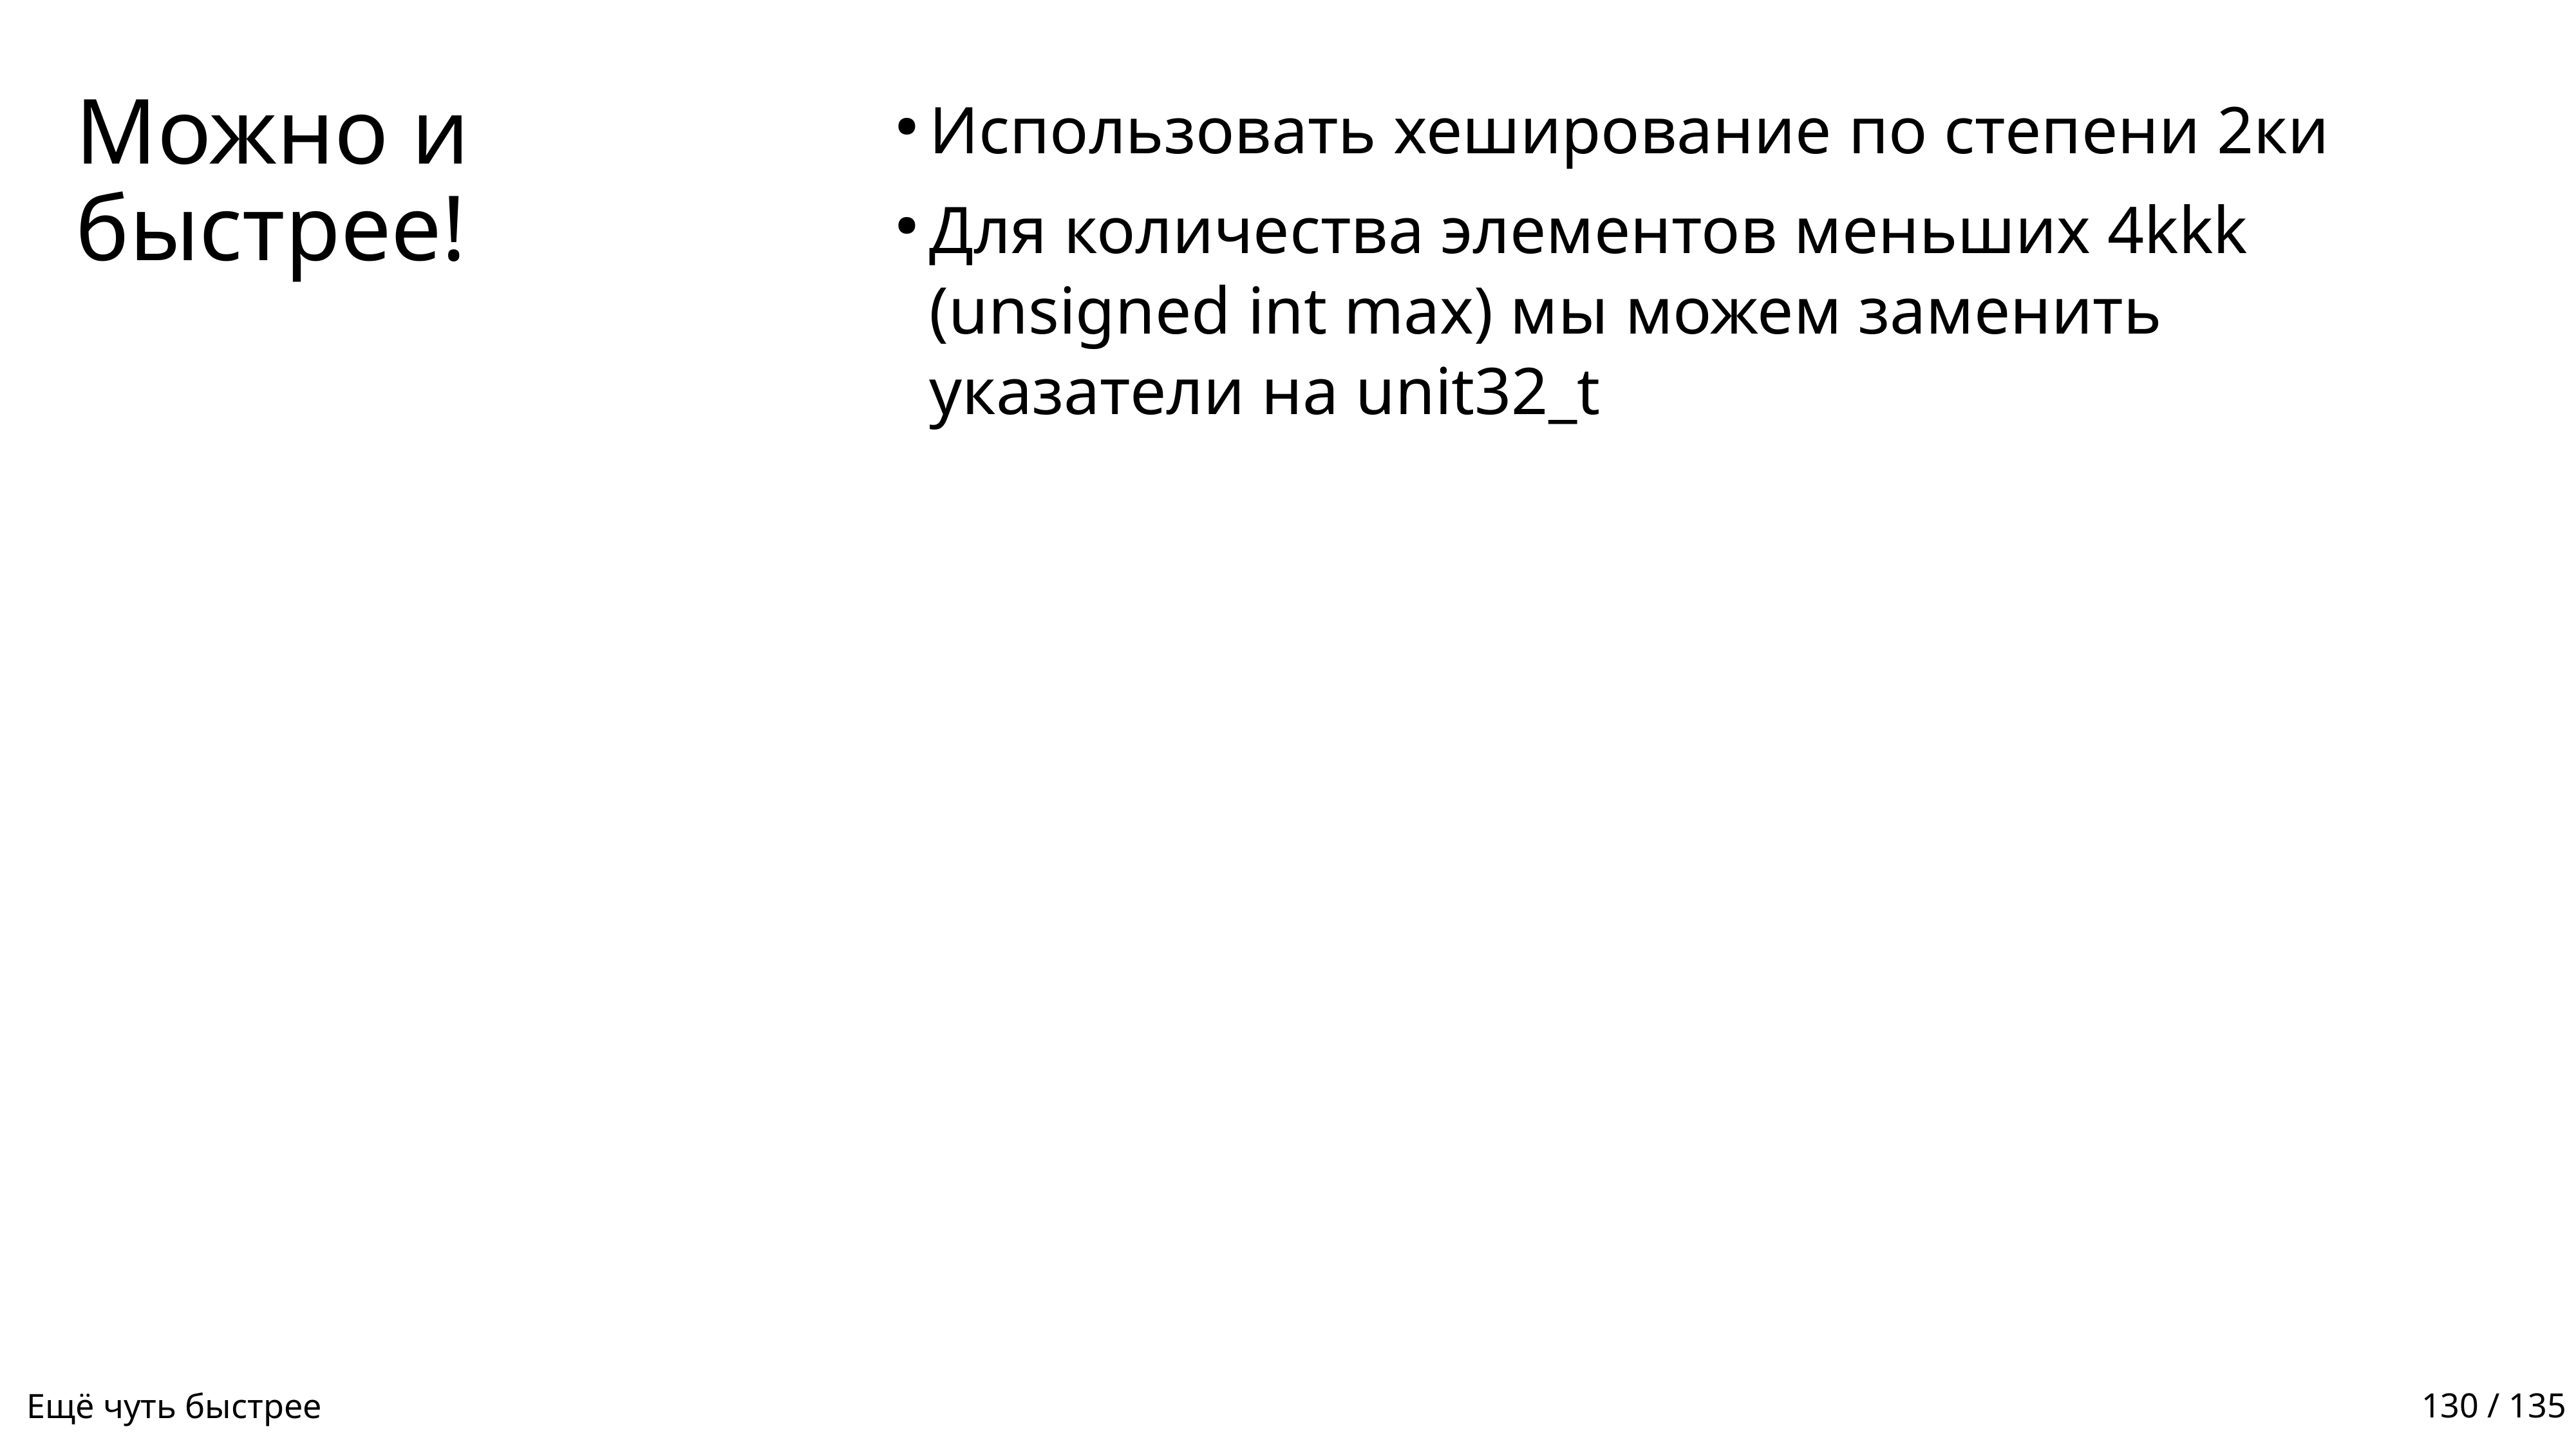

# Можно и быстрее!
Использовать хеширование по степени 2ки
Для количества элементов меньших 4kkk (unsigned int max) мы можем заменить указатели на unit32_t
Ещё чуть быстрее